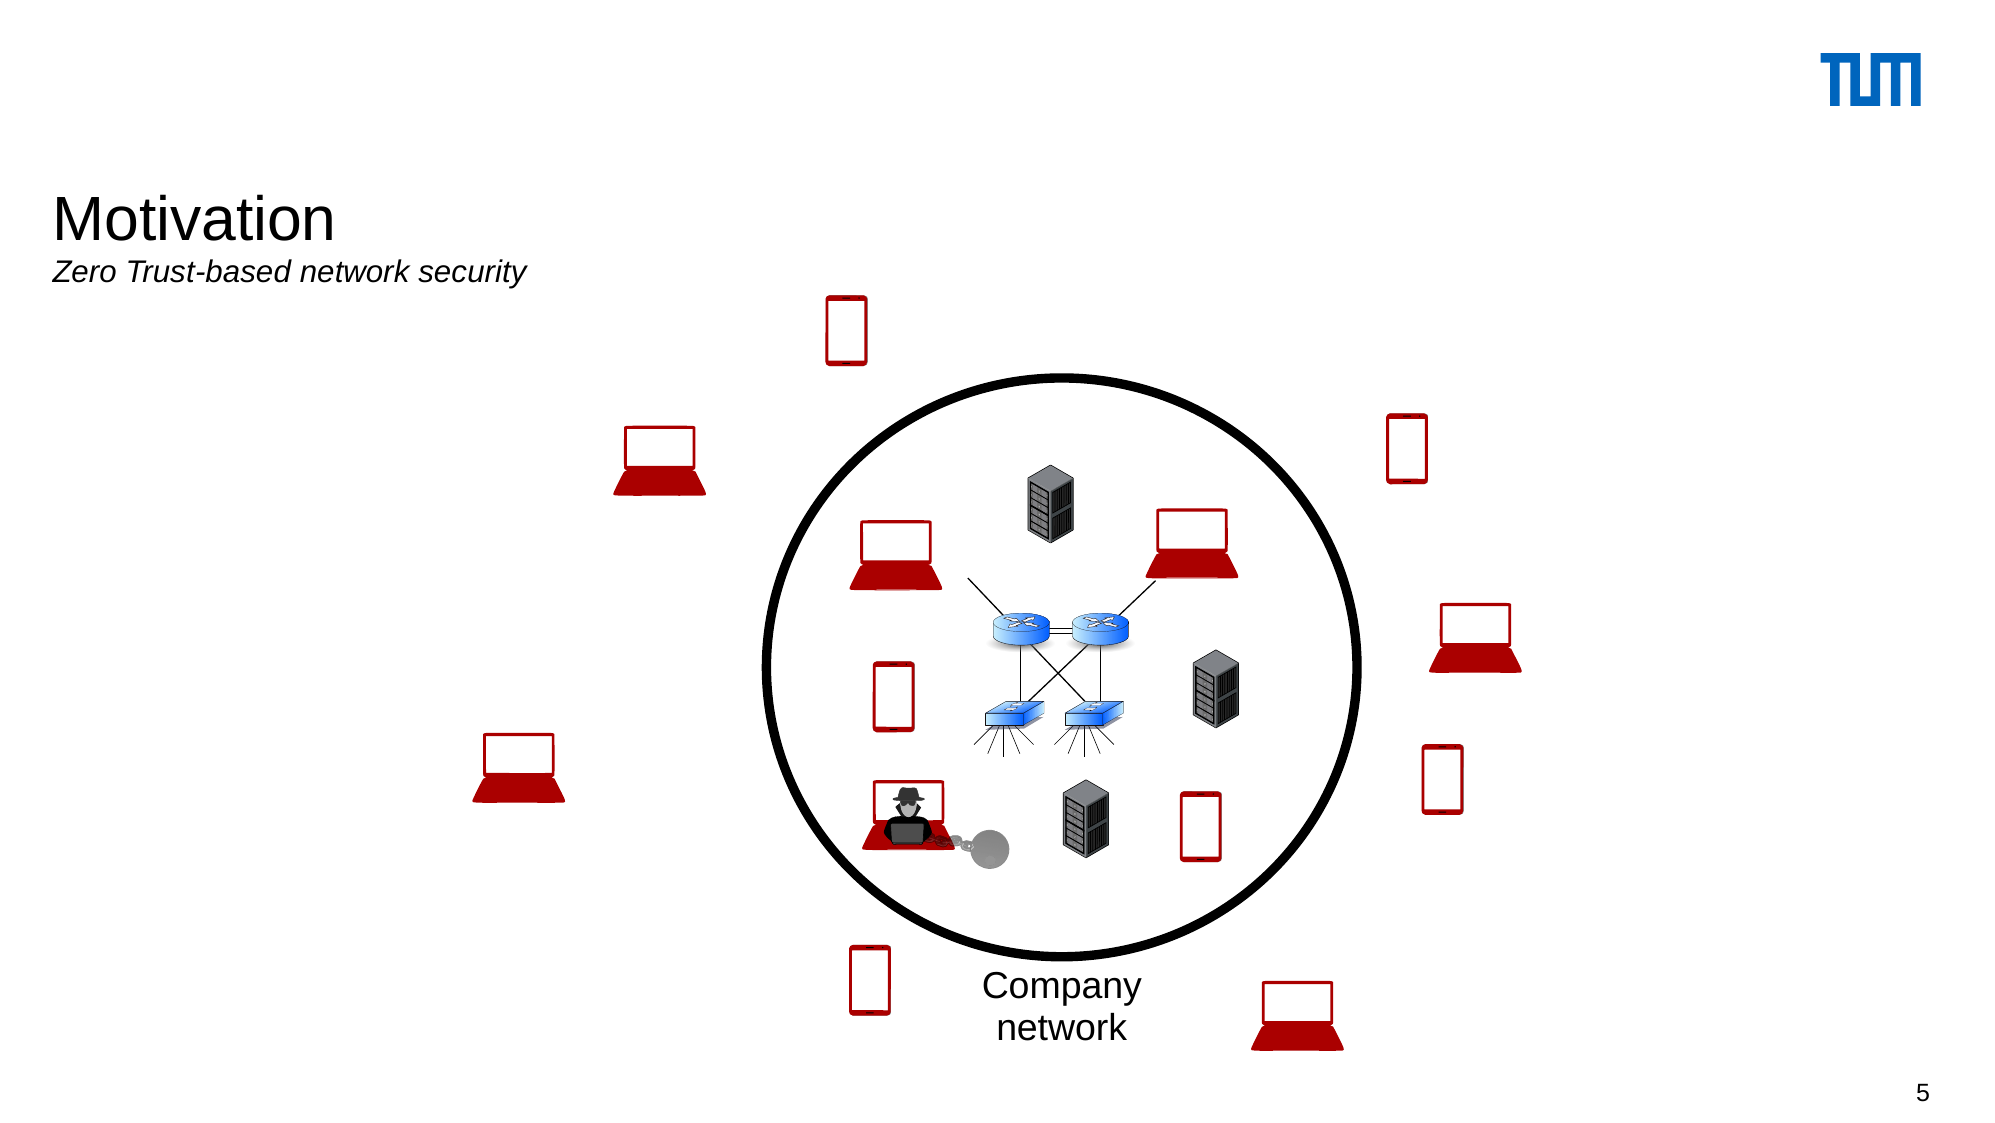

# Motivation Zero Trust-based network security
Company
network
5